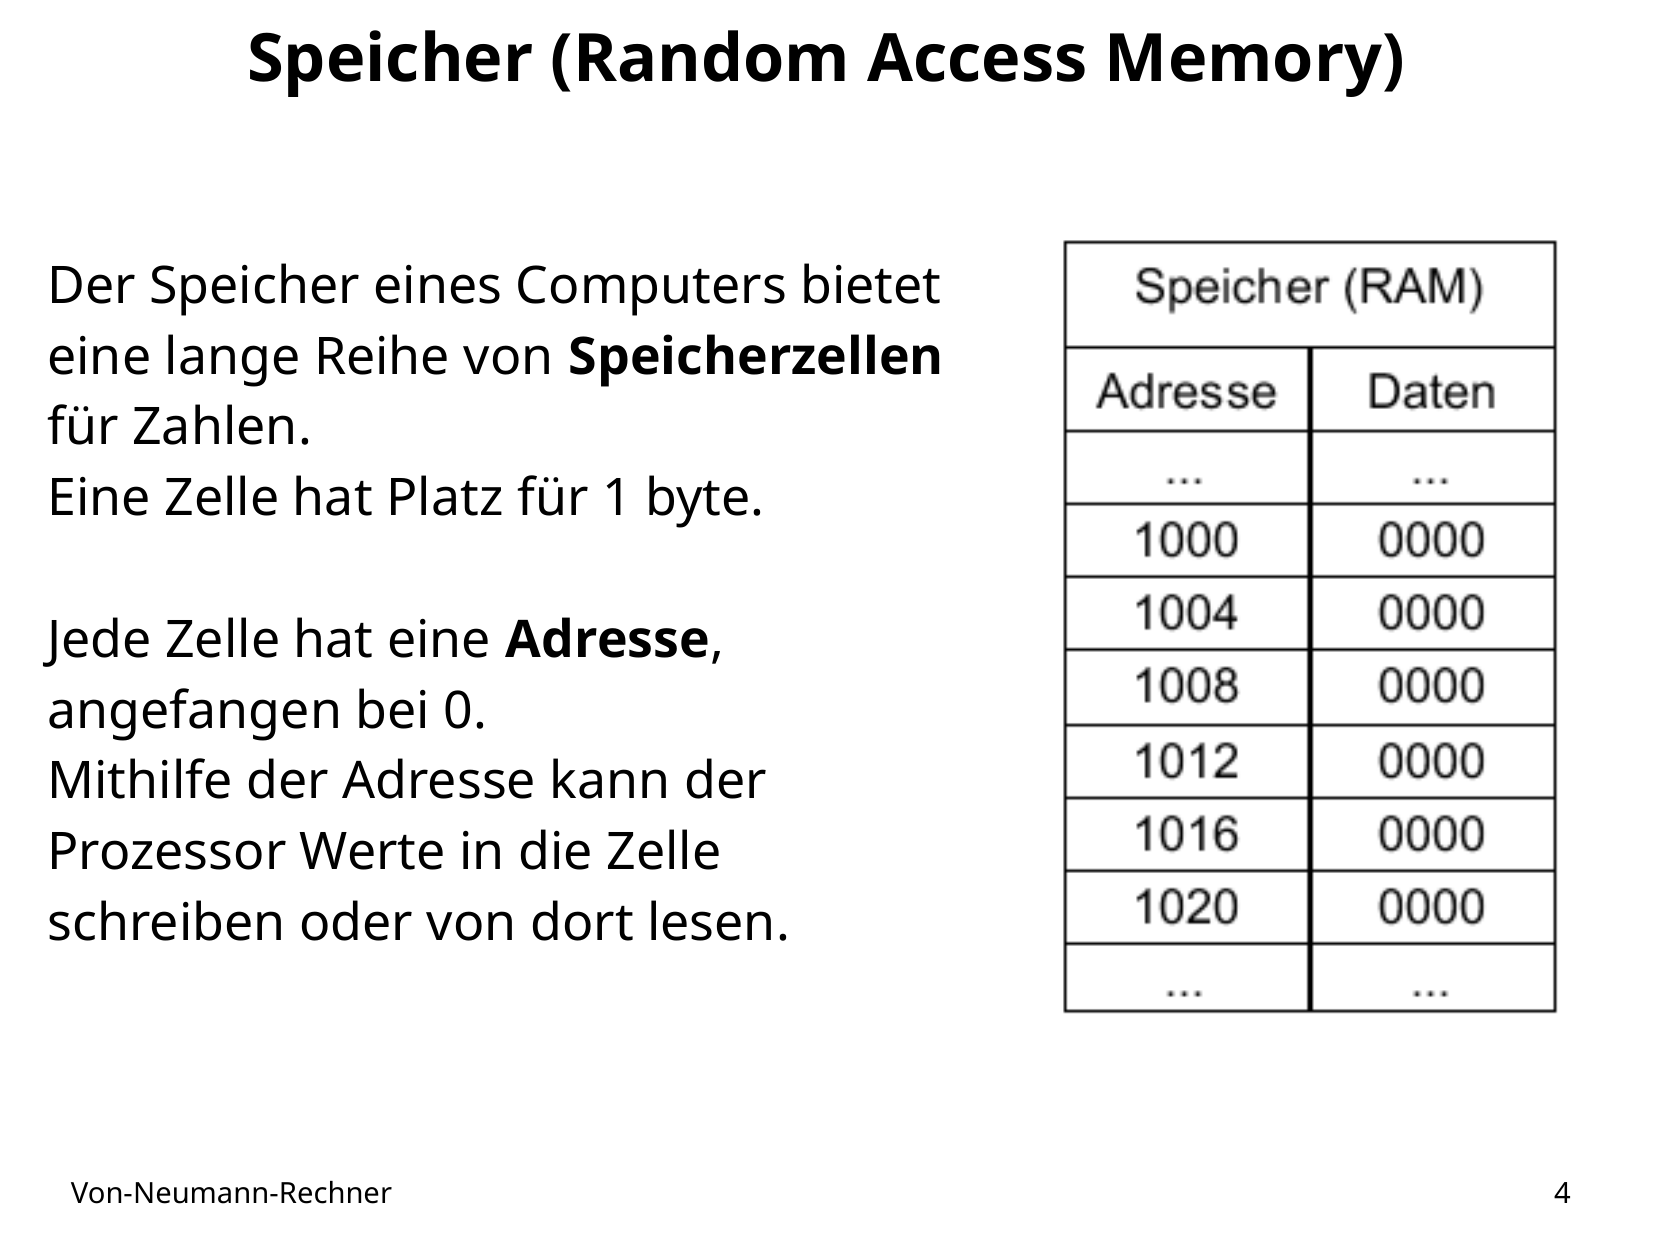

# Speicher (Random Access Memory)
Der Speicher eines Computers bietet eine lange Reihe von Speicherzellen für Zahlen.
Eine Zelle hat Platz für 1 byte.
Jede Zelle hat eine Adresse, angefangen bei 0.
Mithilfe der Adresse kann der Prozessor Werte in die Zelle schreiben oder von dort lesen.
Von-Neumann-Rechner
4